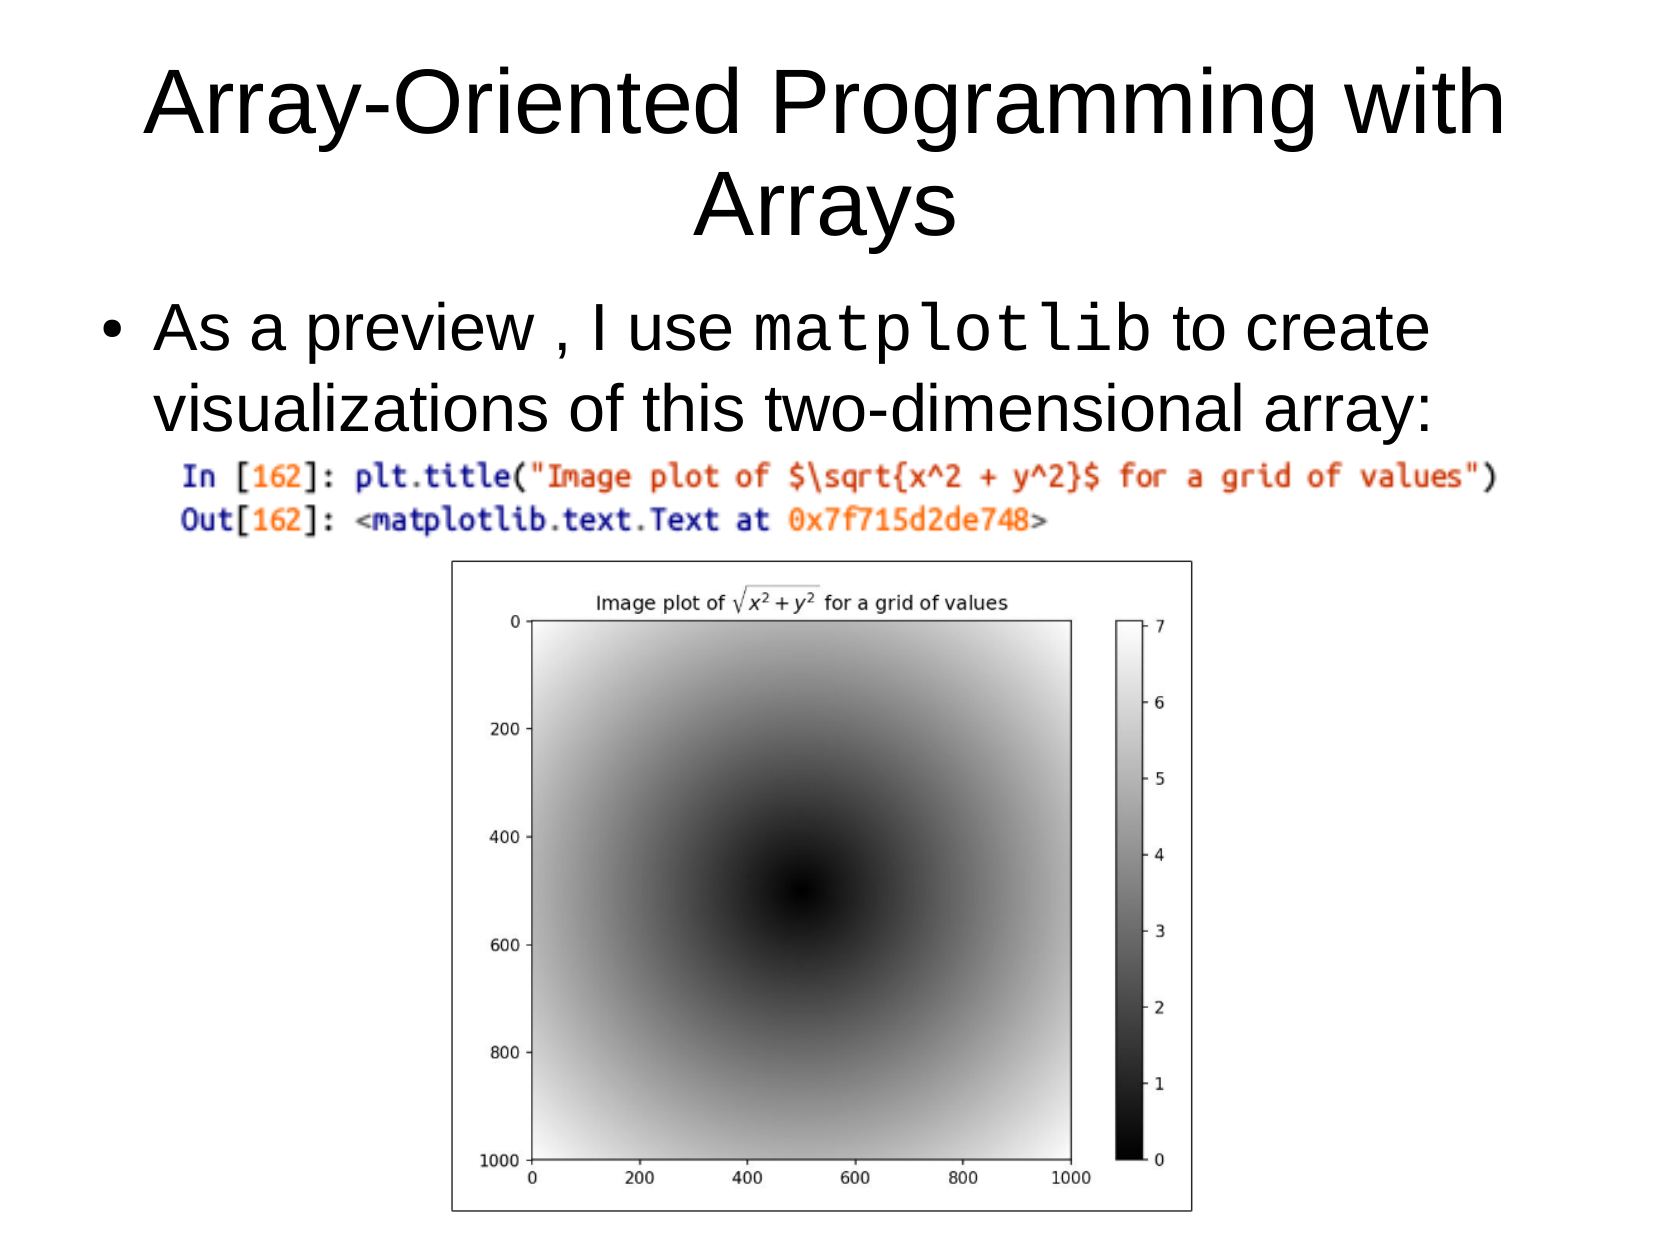

# Array-Oriented Programming with Arrays
As a preview , I use matplotlib to create visualizations of this two-dimensional array: